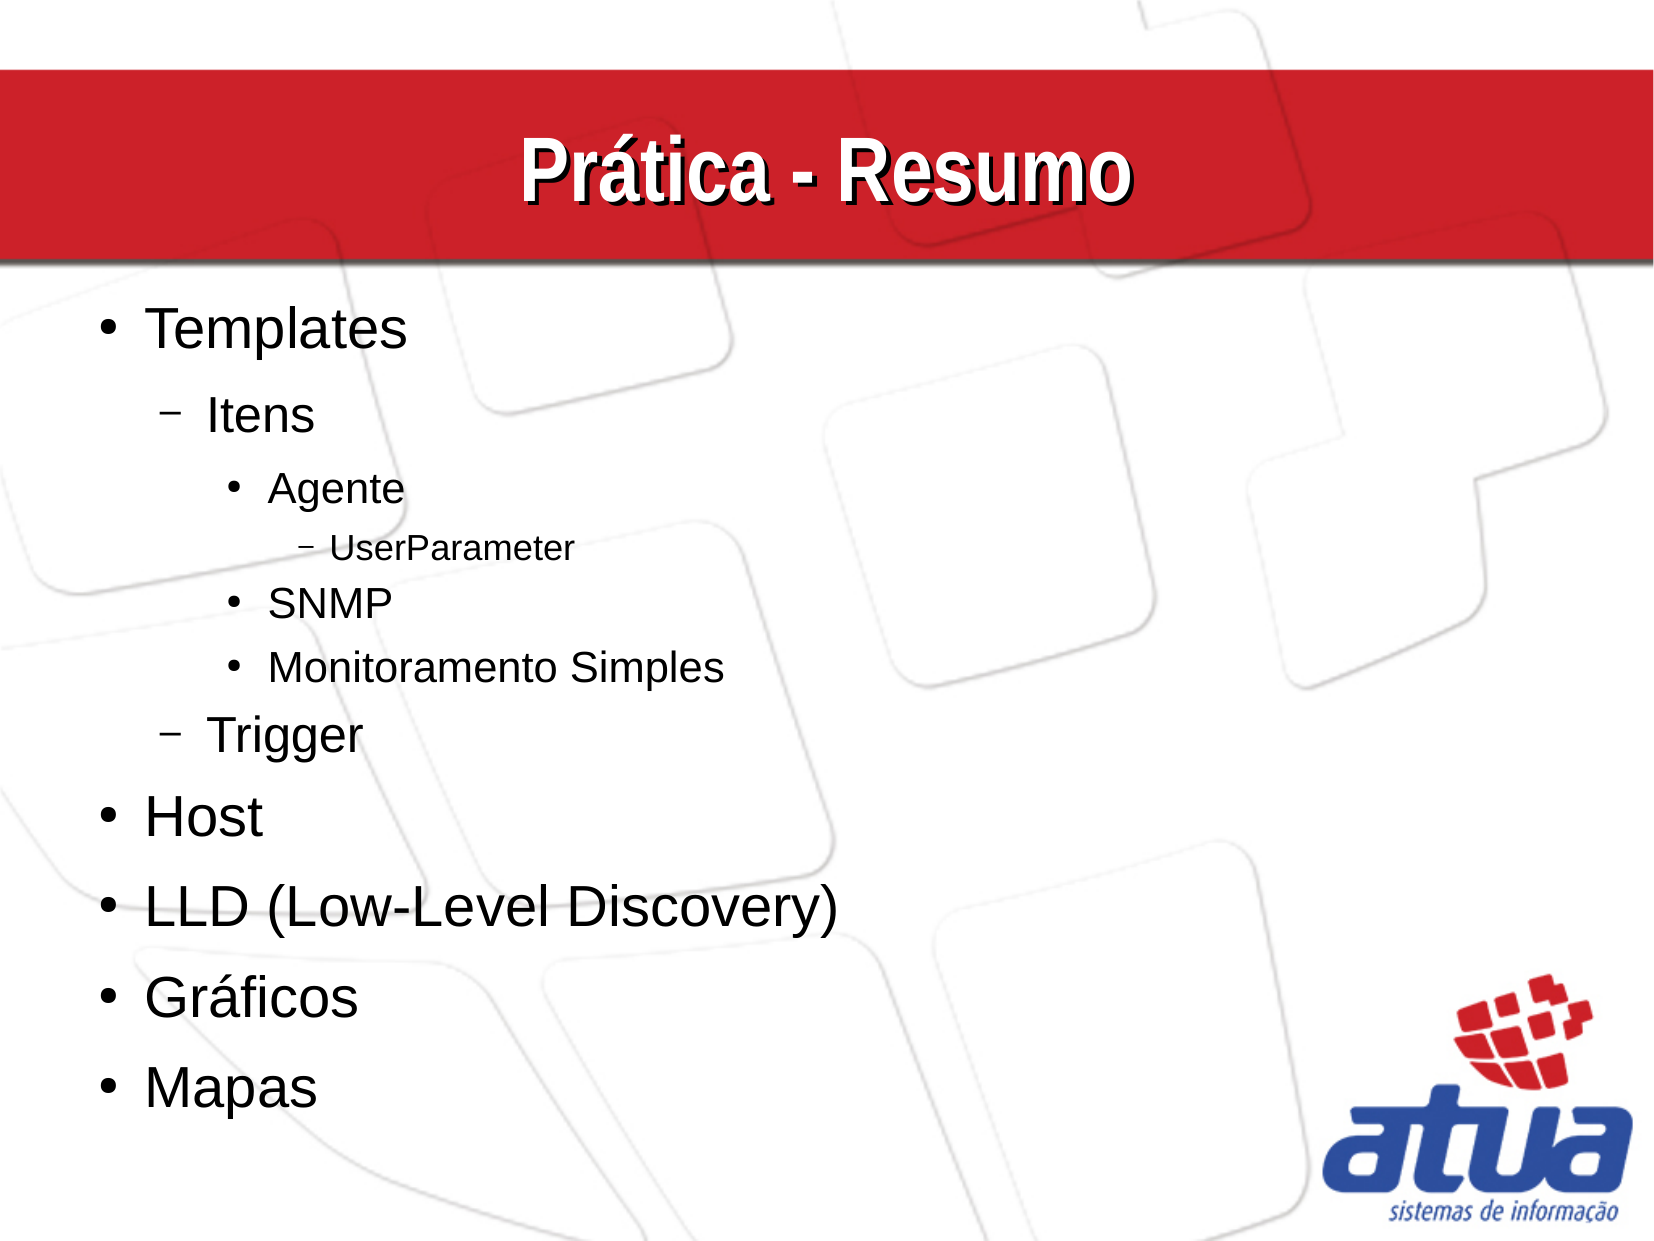

# Prática - Resumo
Templates
Itens
Agente
UserParameter
SNMP
Monitoramento Simples
Trigger
Host
LLD (Low-Level Discovery)
Gráficos
Mapas